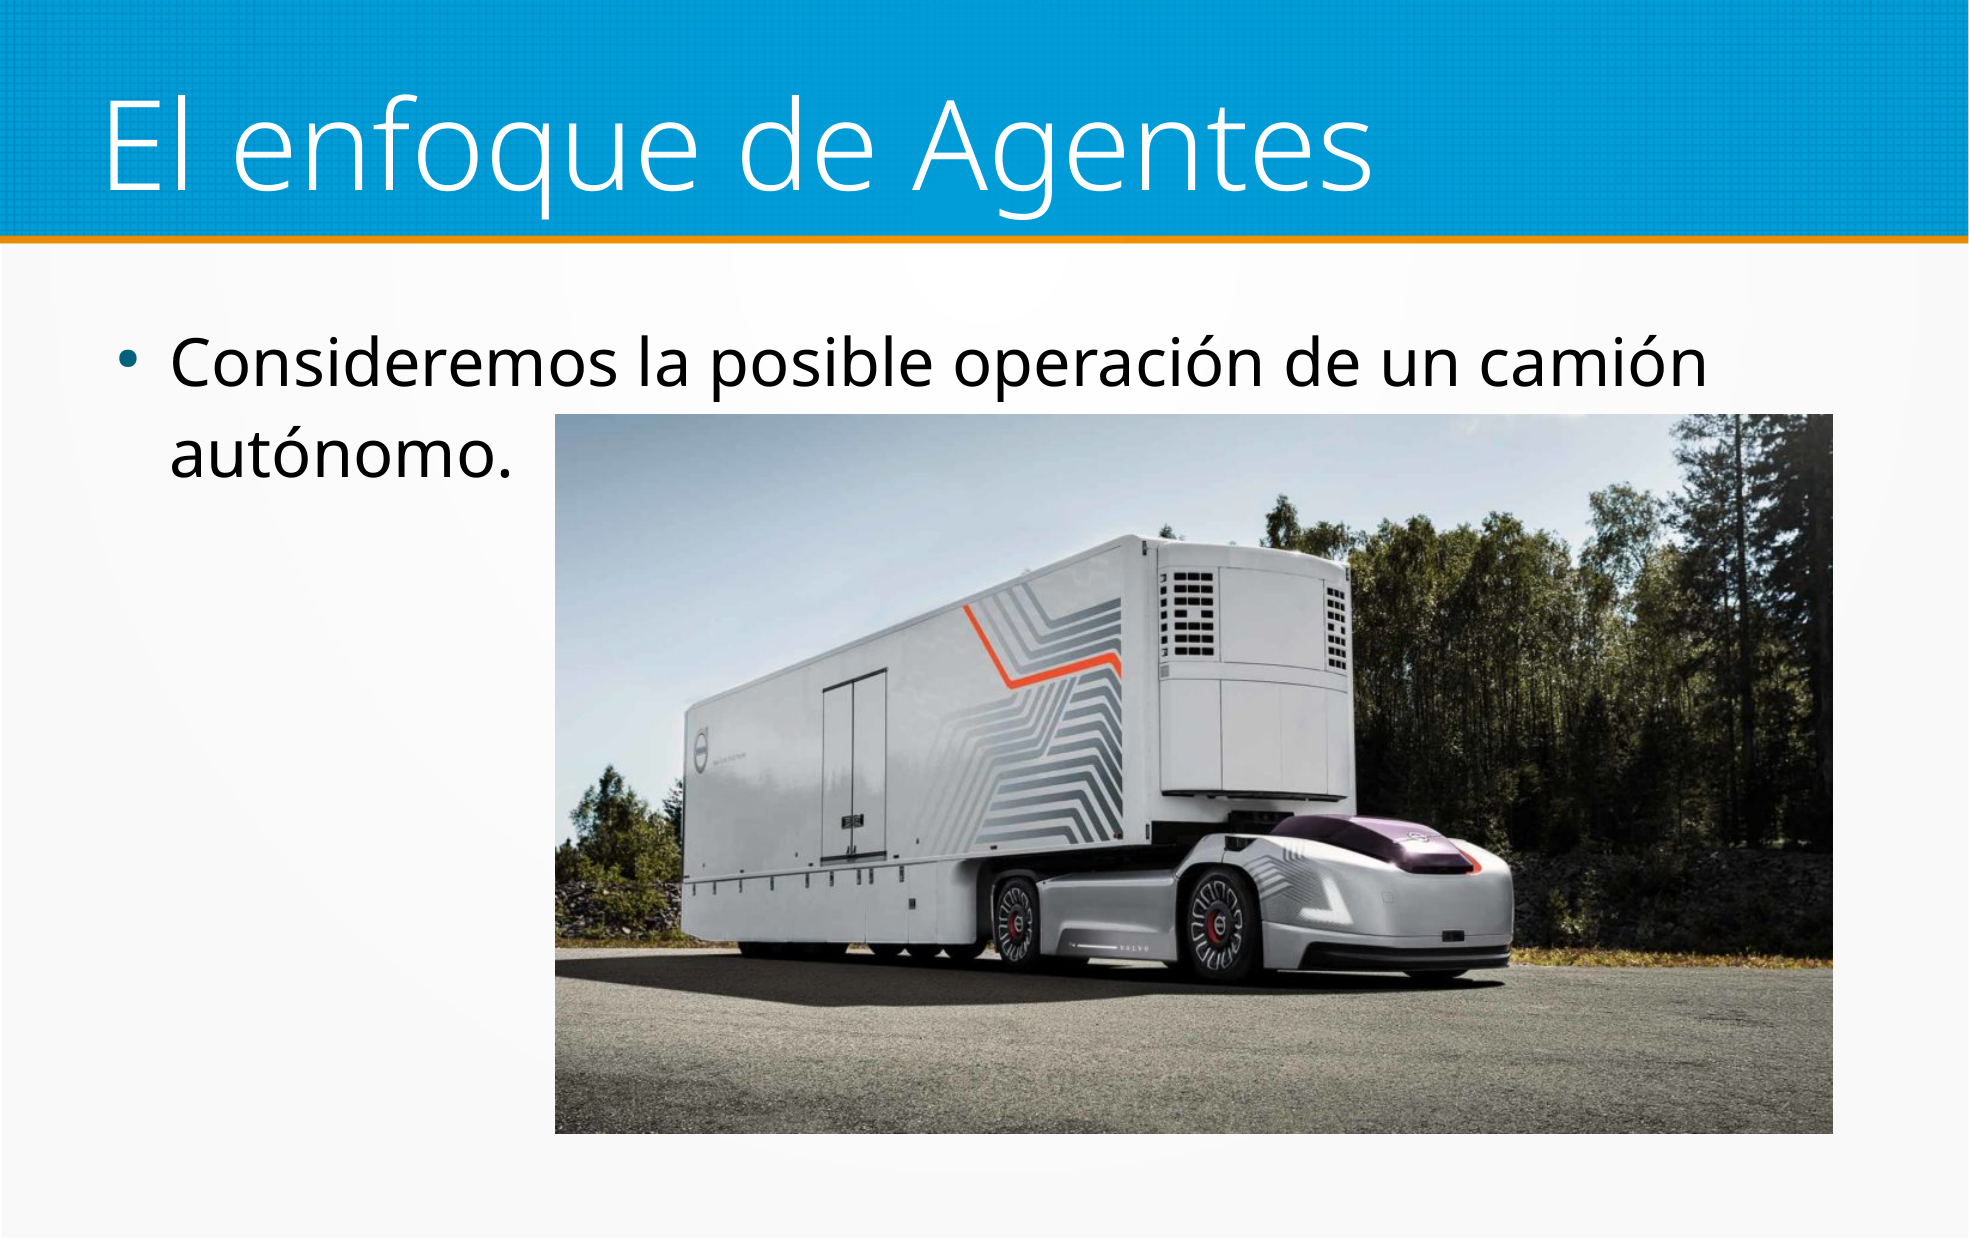

# El enfoque de Agentes
Consideremos la posible operación de un camión autónomo.